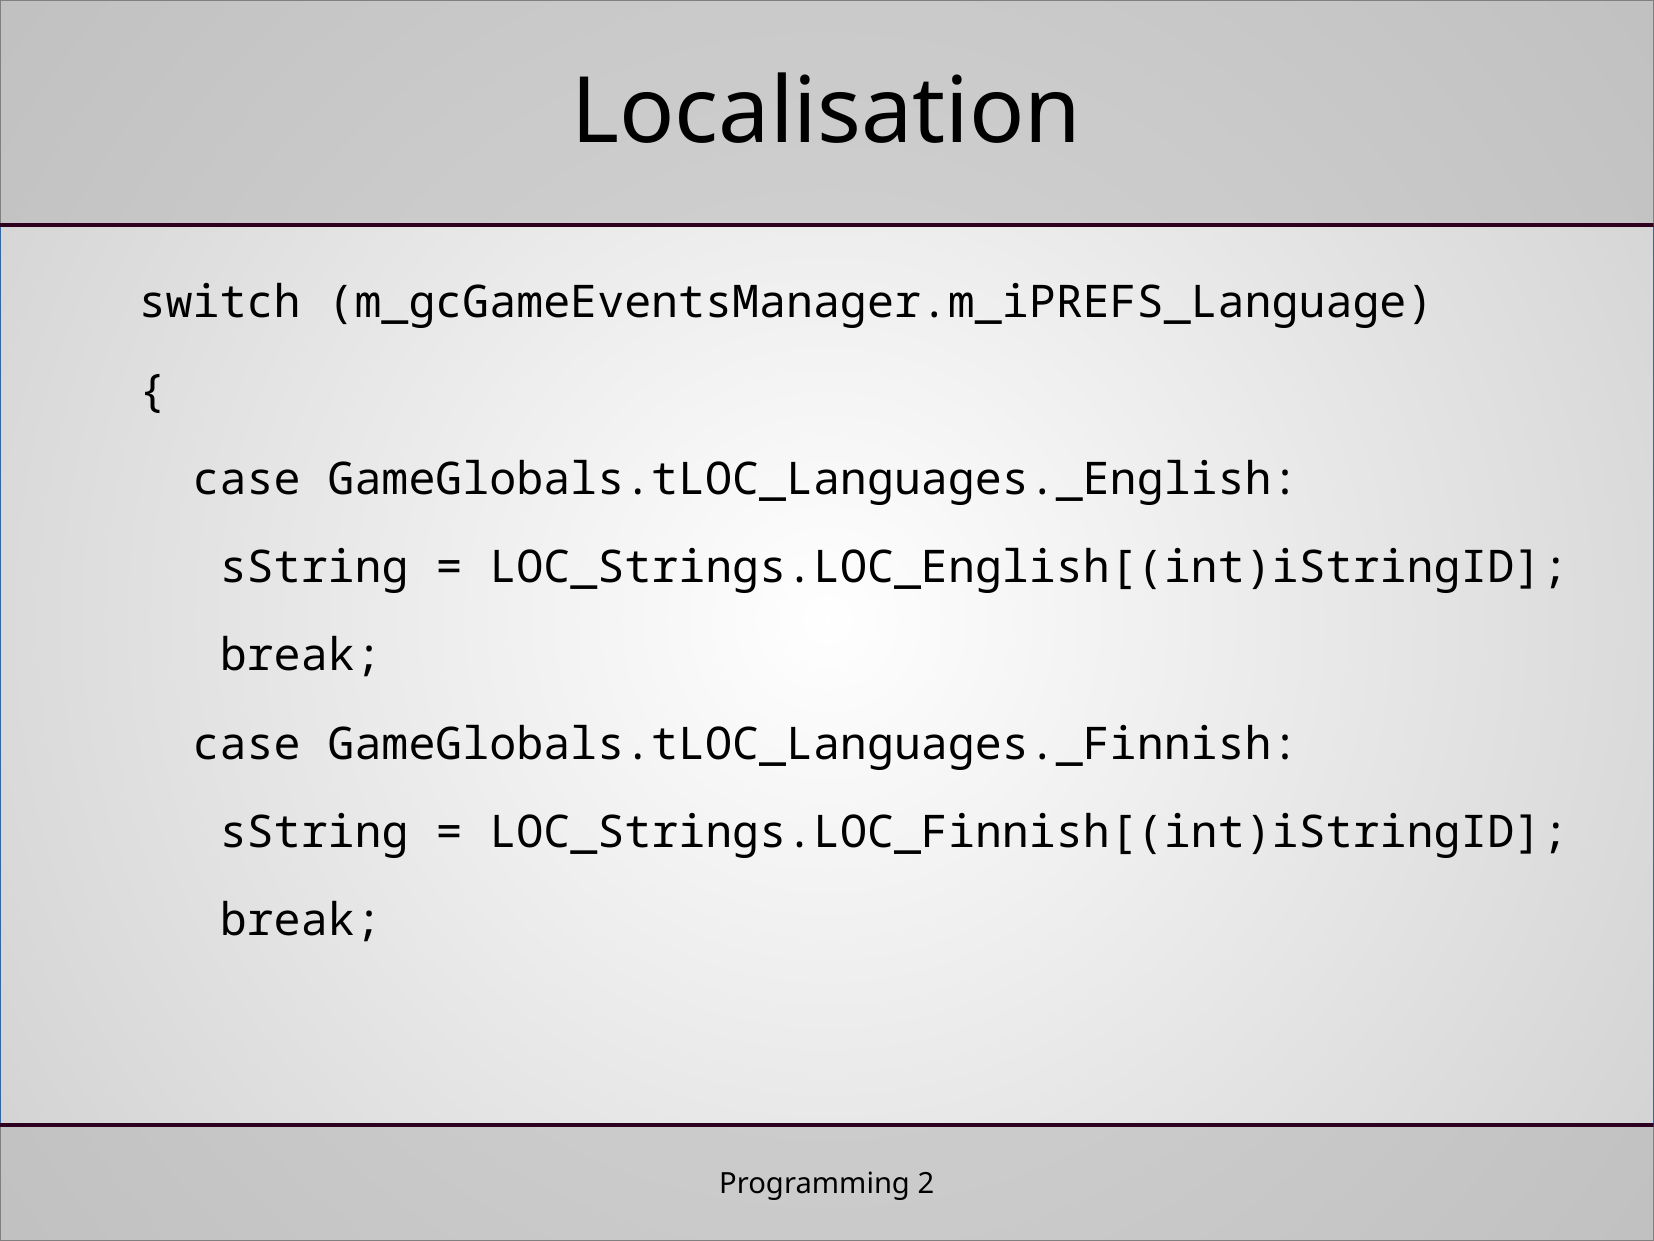

# Localisation
switch (m_gcGameEventsManager.m_iPREFS_Language)
{
 case GameGlobals.tLOC_Languages._English:
 sString = LOC_Strings.LOC_English[(int)iStringID];
 break;
 case GameGlobals.tLOC_Languages._Finnish:
 sString = LOC_Strings.LOC_Finnish[(int)iStringID];
 break;